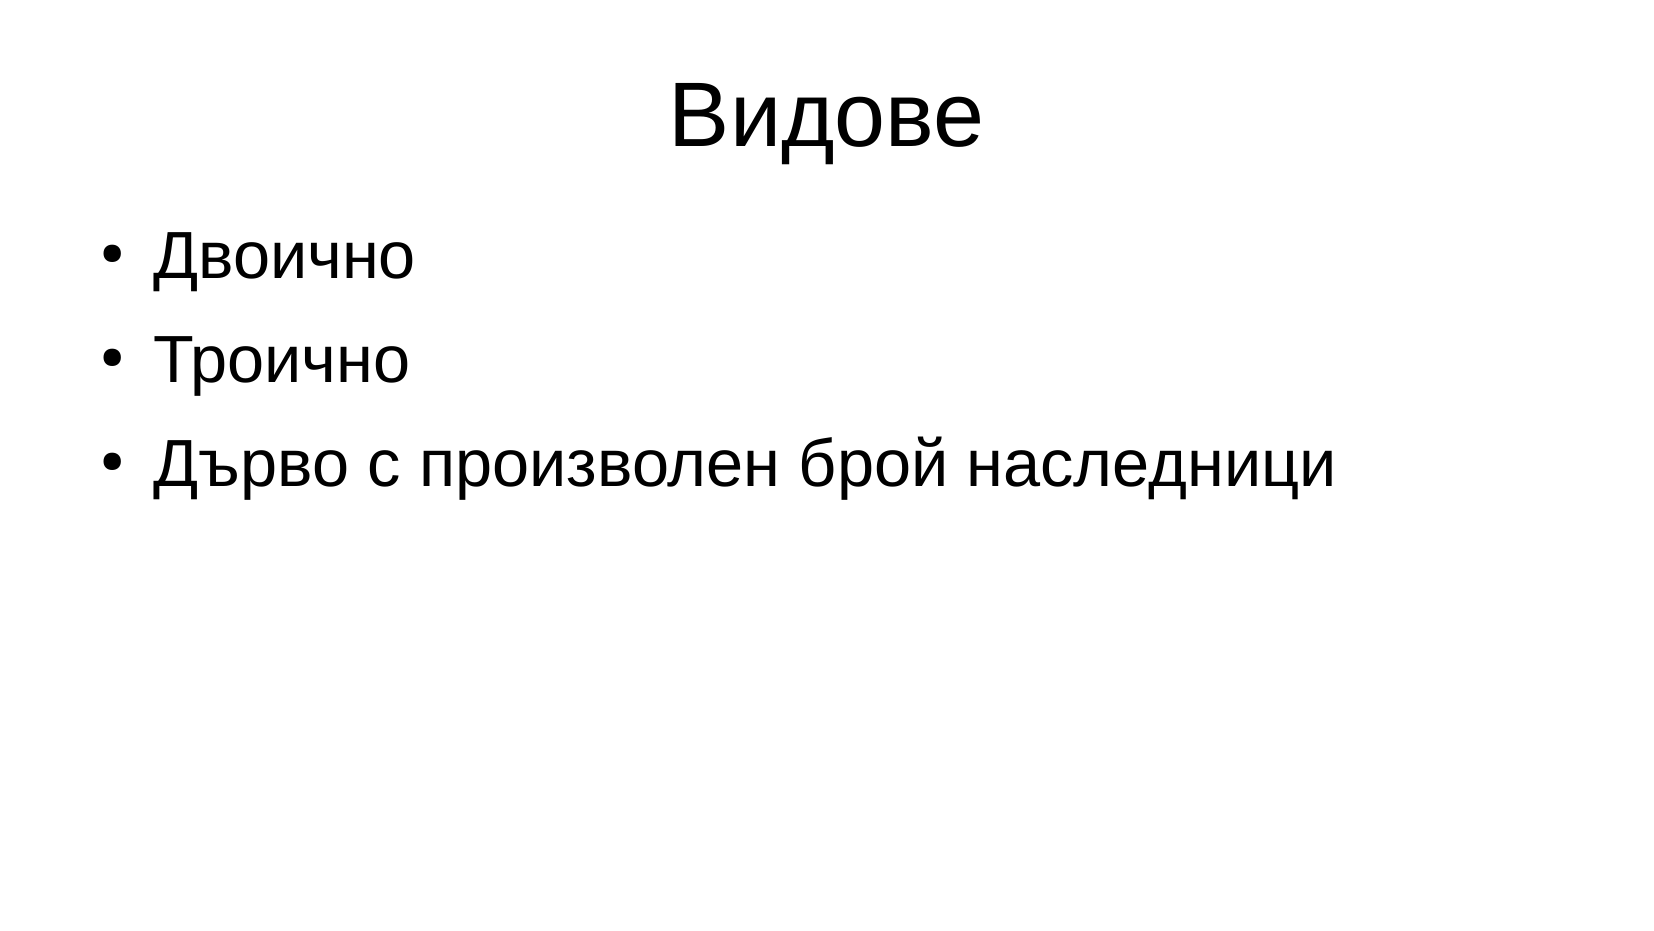

# Видове
Двоично
Троично
Дърво с произволен брой наследници